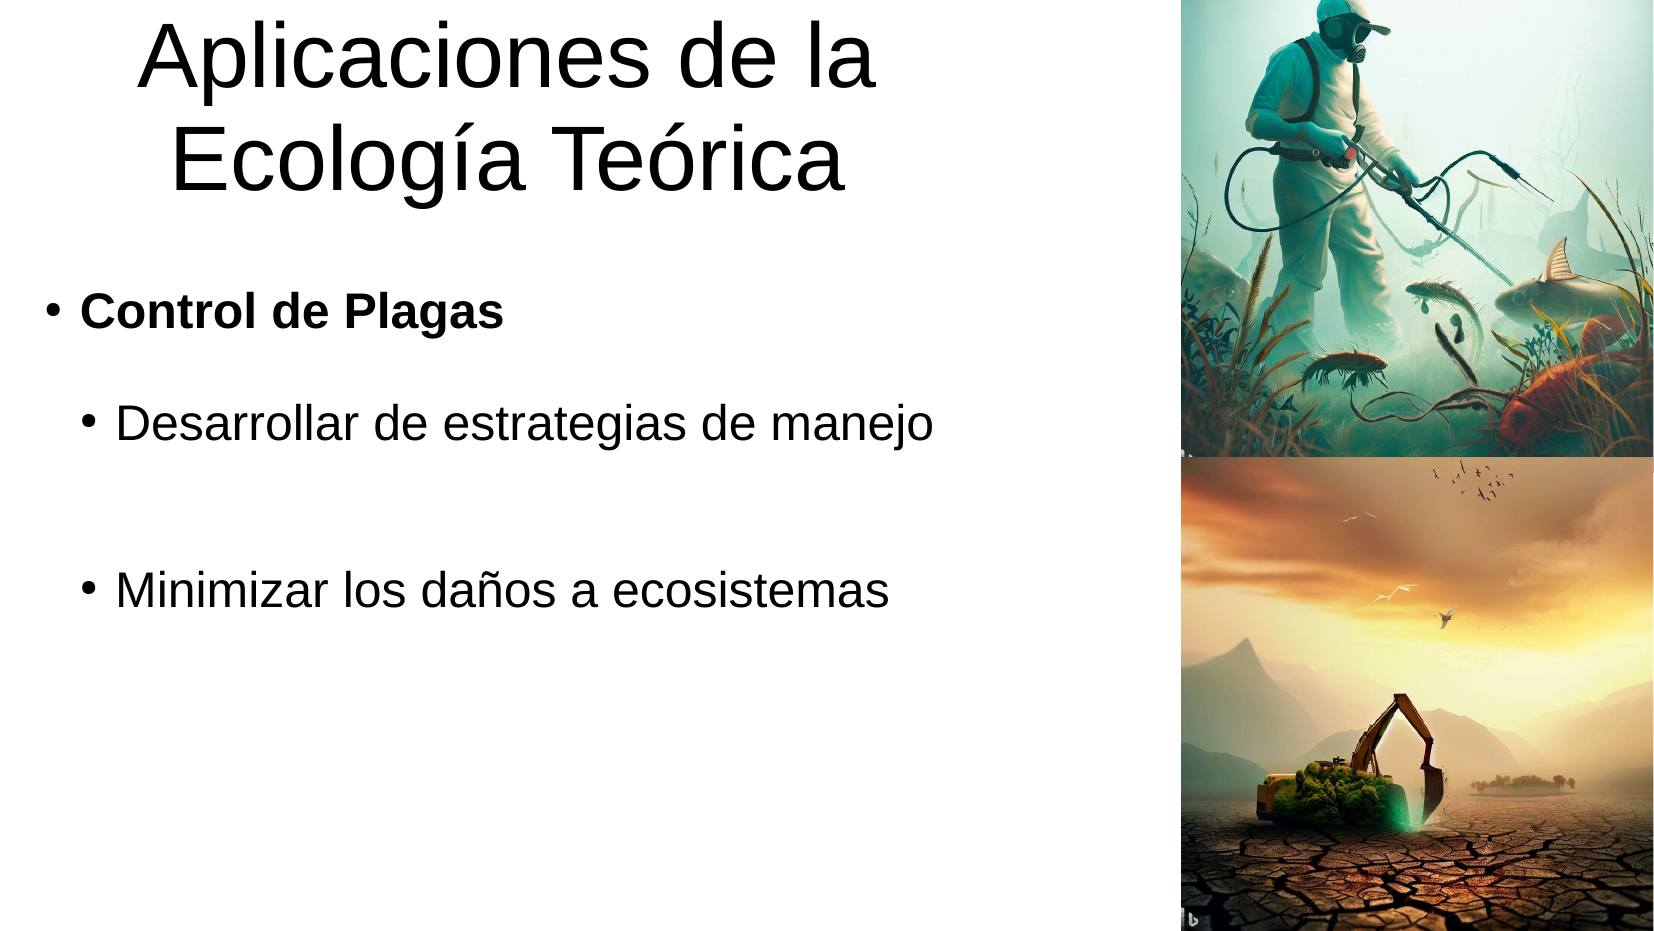

# Aplicaciones de la Ecología Teórica
Control de Plagas
Desarrollar de estrategias de manejo
Minimizar los daños a ecosistemas